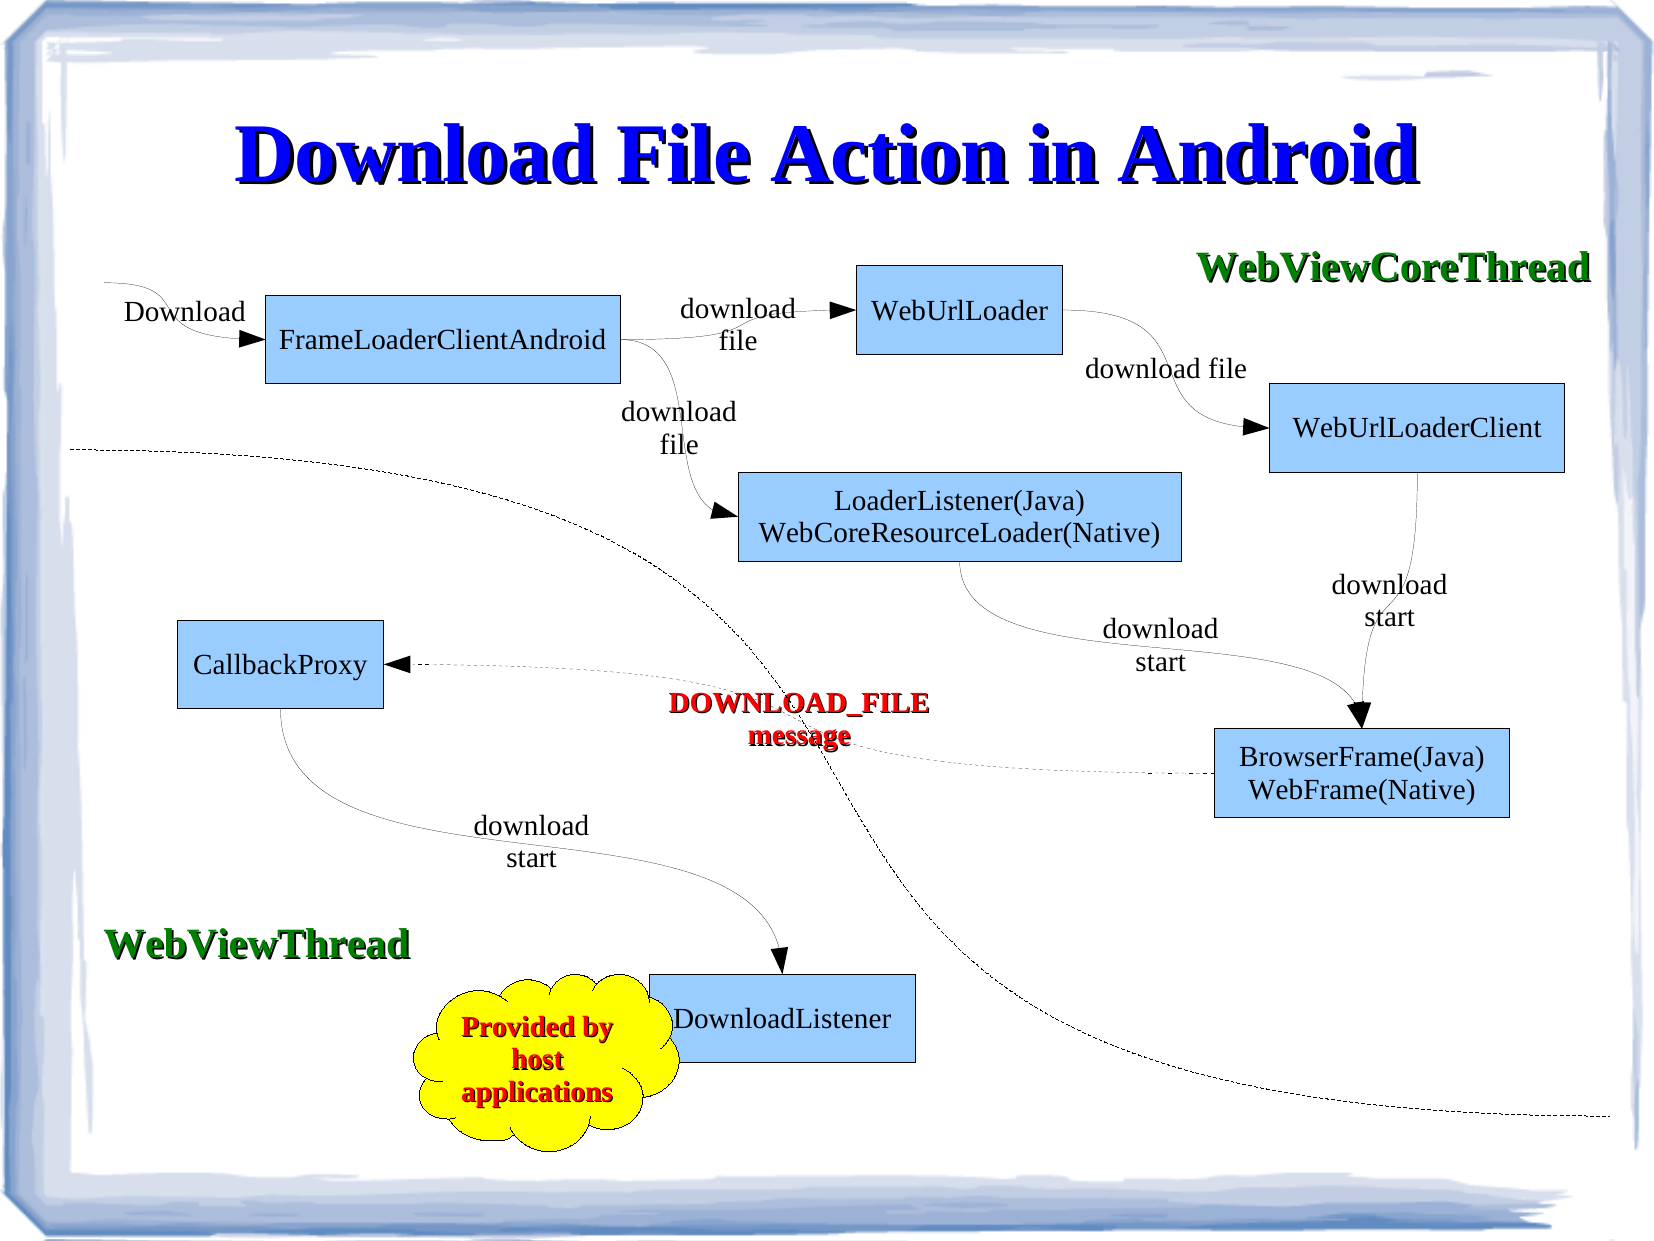

# Download File Action in Android
WebViewCoreThread
WebUrlLoader
FrameLoaderClientAndroid
WebUrlLoaderClient
LoaderListener(Java)
WebCoreResourceLoader(Native)
CallbackProxy
BrowserFrame(Java)
WebFrame(Native)
WebViewThread
Provided by
host
applications
DownloadListener